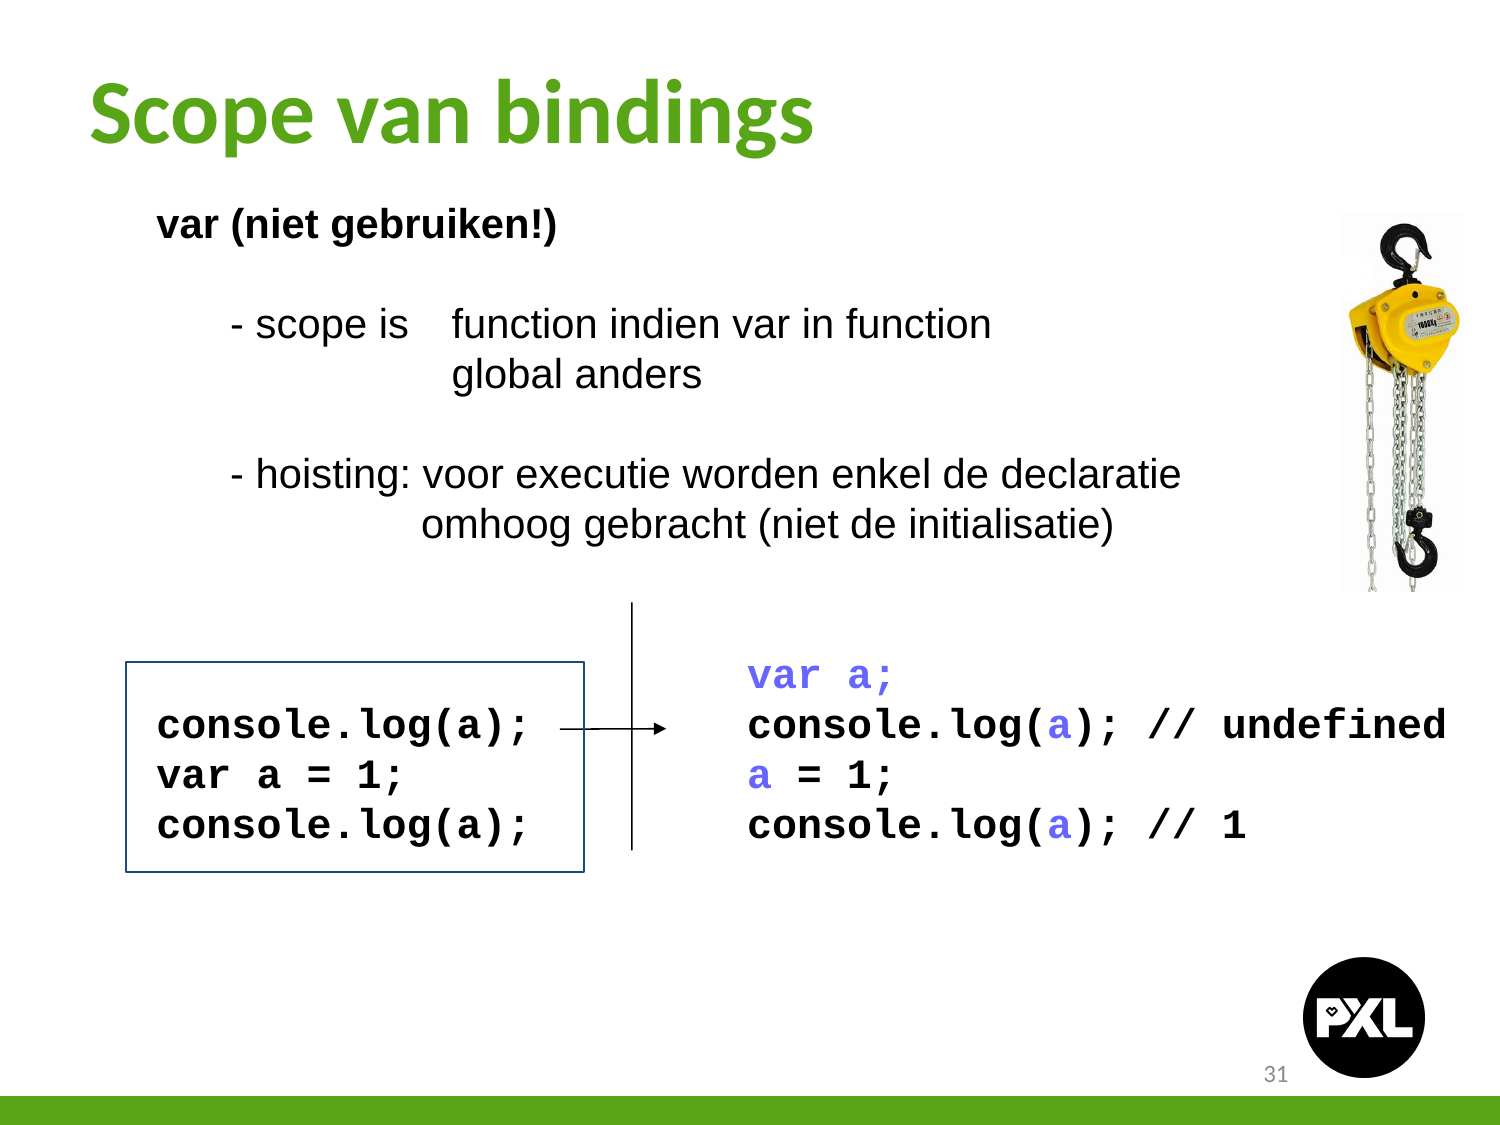

Scope van bindings
var (niet gebruiken!)
	- scope is 	function indien var in function
				global anders
	- hoisting: voor executie worden enkel de declaratie
 omhoog gebracht (niet de initialisatie)
								var a;
console.log(a);			console.log(a); // undefined
var a = 1;					a = 1;
console.log(a);			console.log(a); // 1